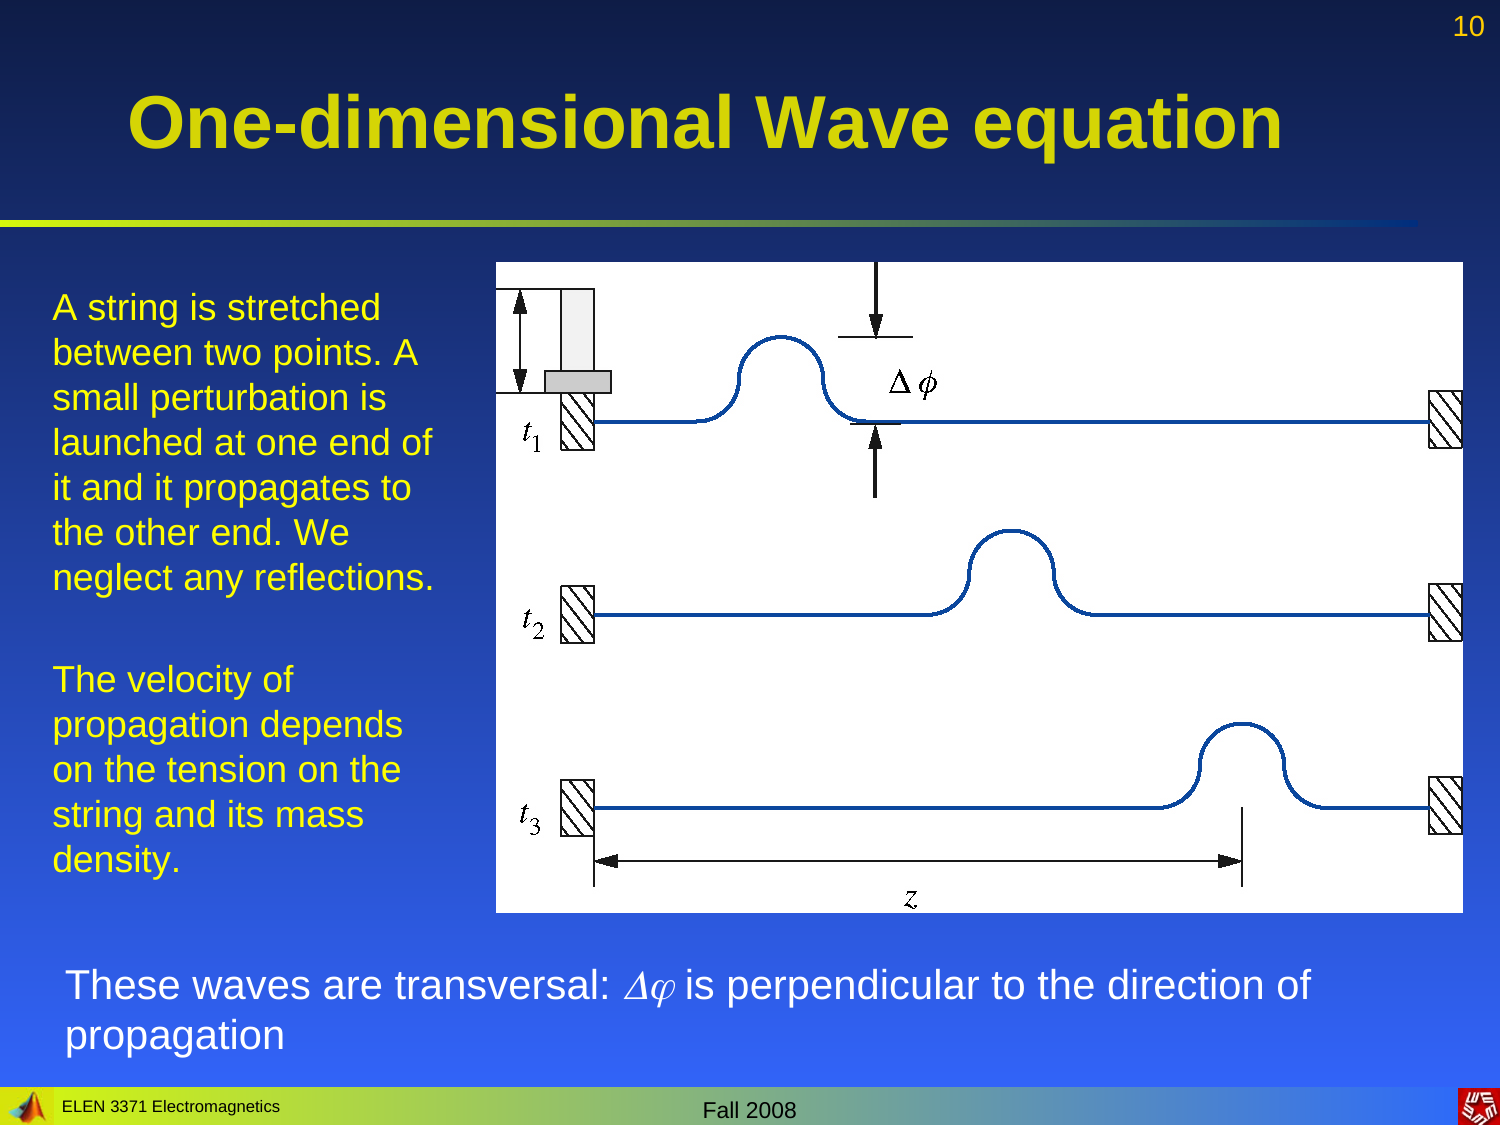

# One-dimensional Wave equation
A string is stretched between two points. A small perturbation is launched at one end of it and it propagates to the other end. We neglect any reflections.
The velocity of propagation depends on the tension on the string and its mass density.
These waves are transversal:  is perpendicular to the direction of propagation